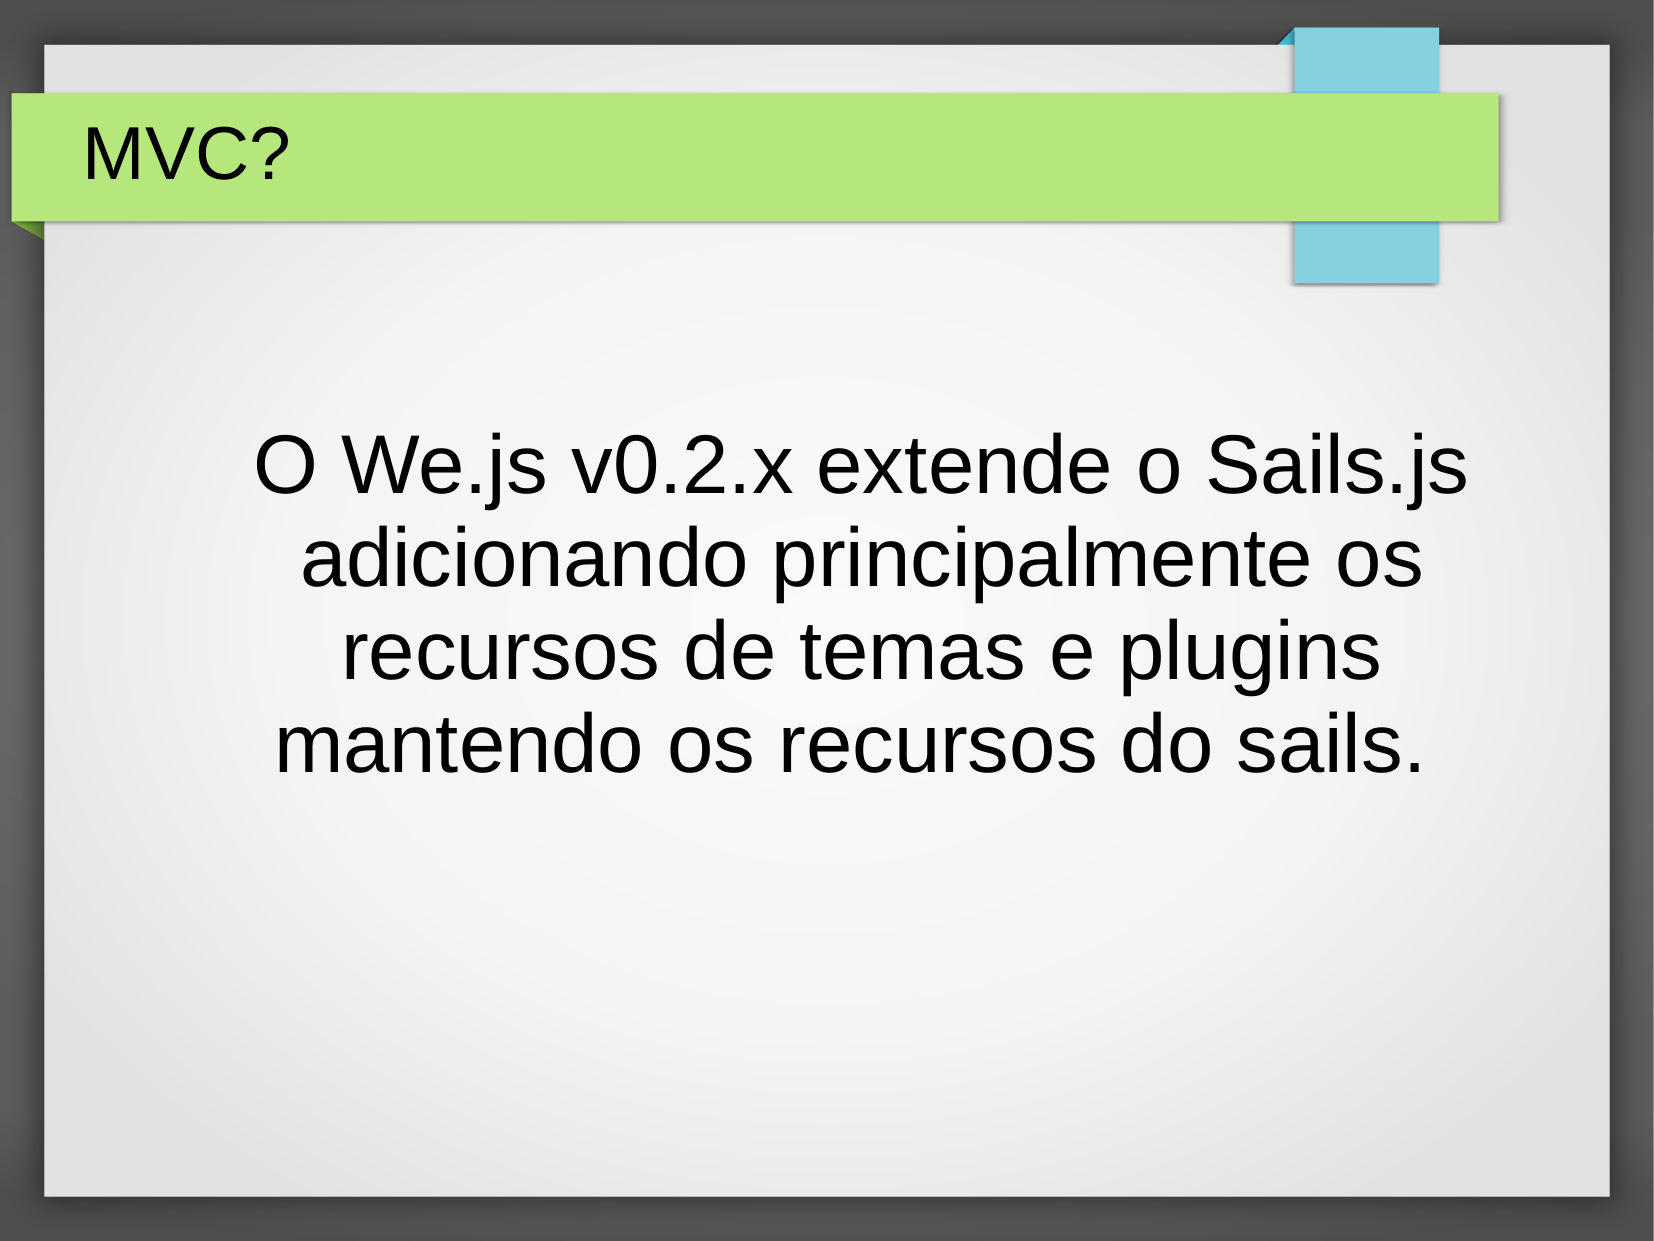

# MVC?
O We.js v0.2.x extende o Sails.js adicionando principalmente os recursos de temas e plugins mantendo os recursos do sails.